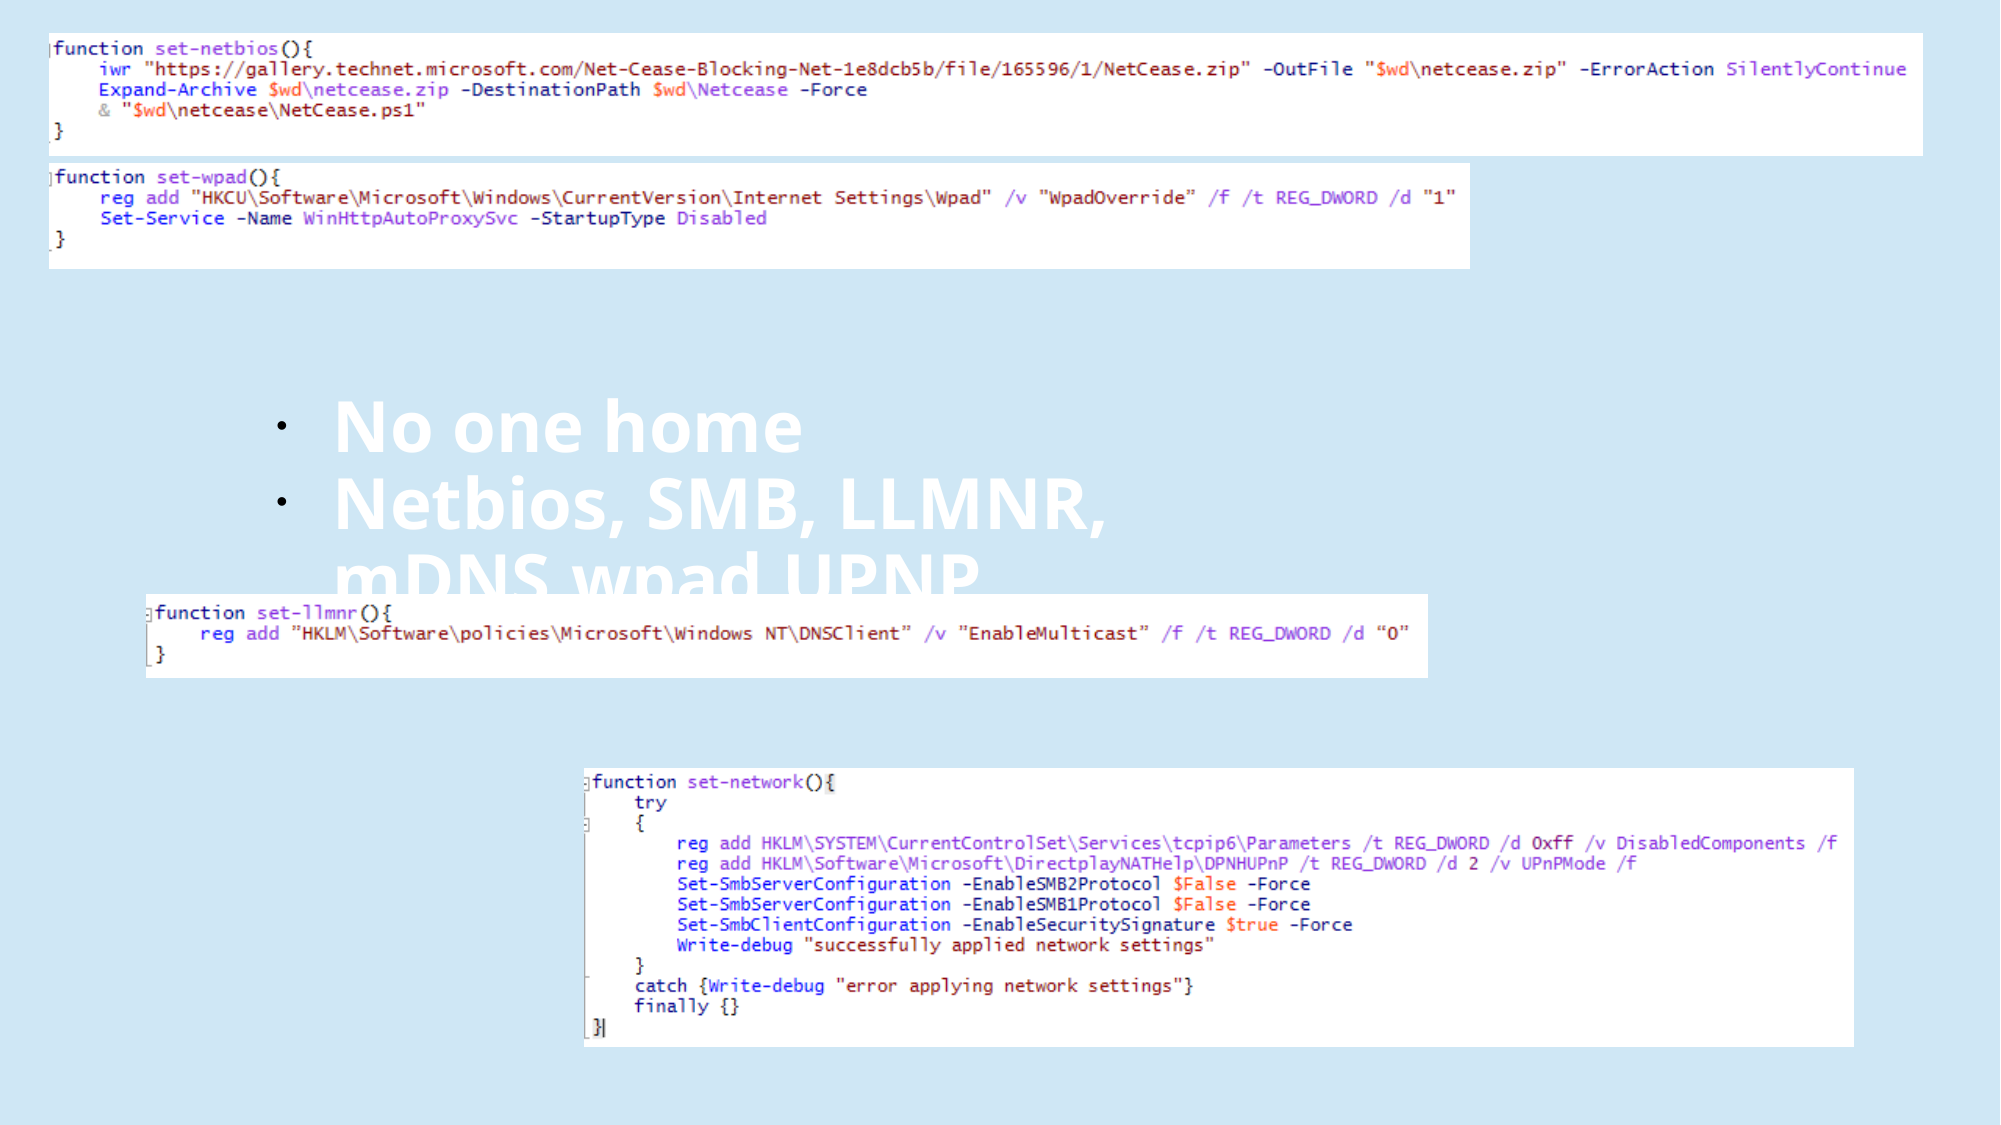

# Mitigate .\Responder .etc
No one home
Netbios, SMB, LLMNR, mDNS,wpad,UPNP